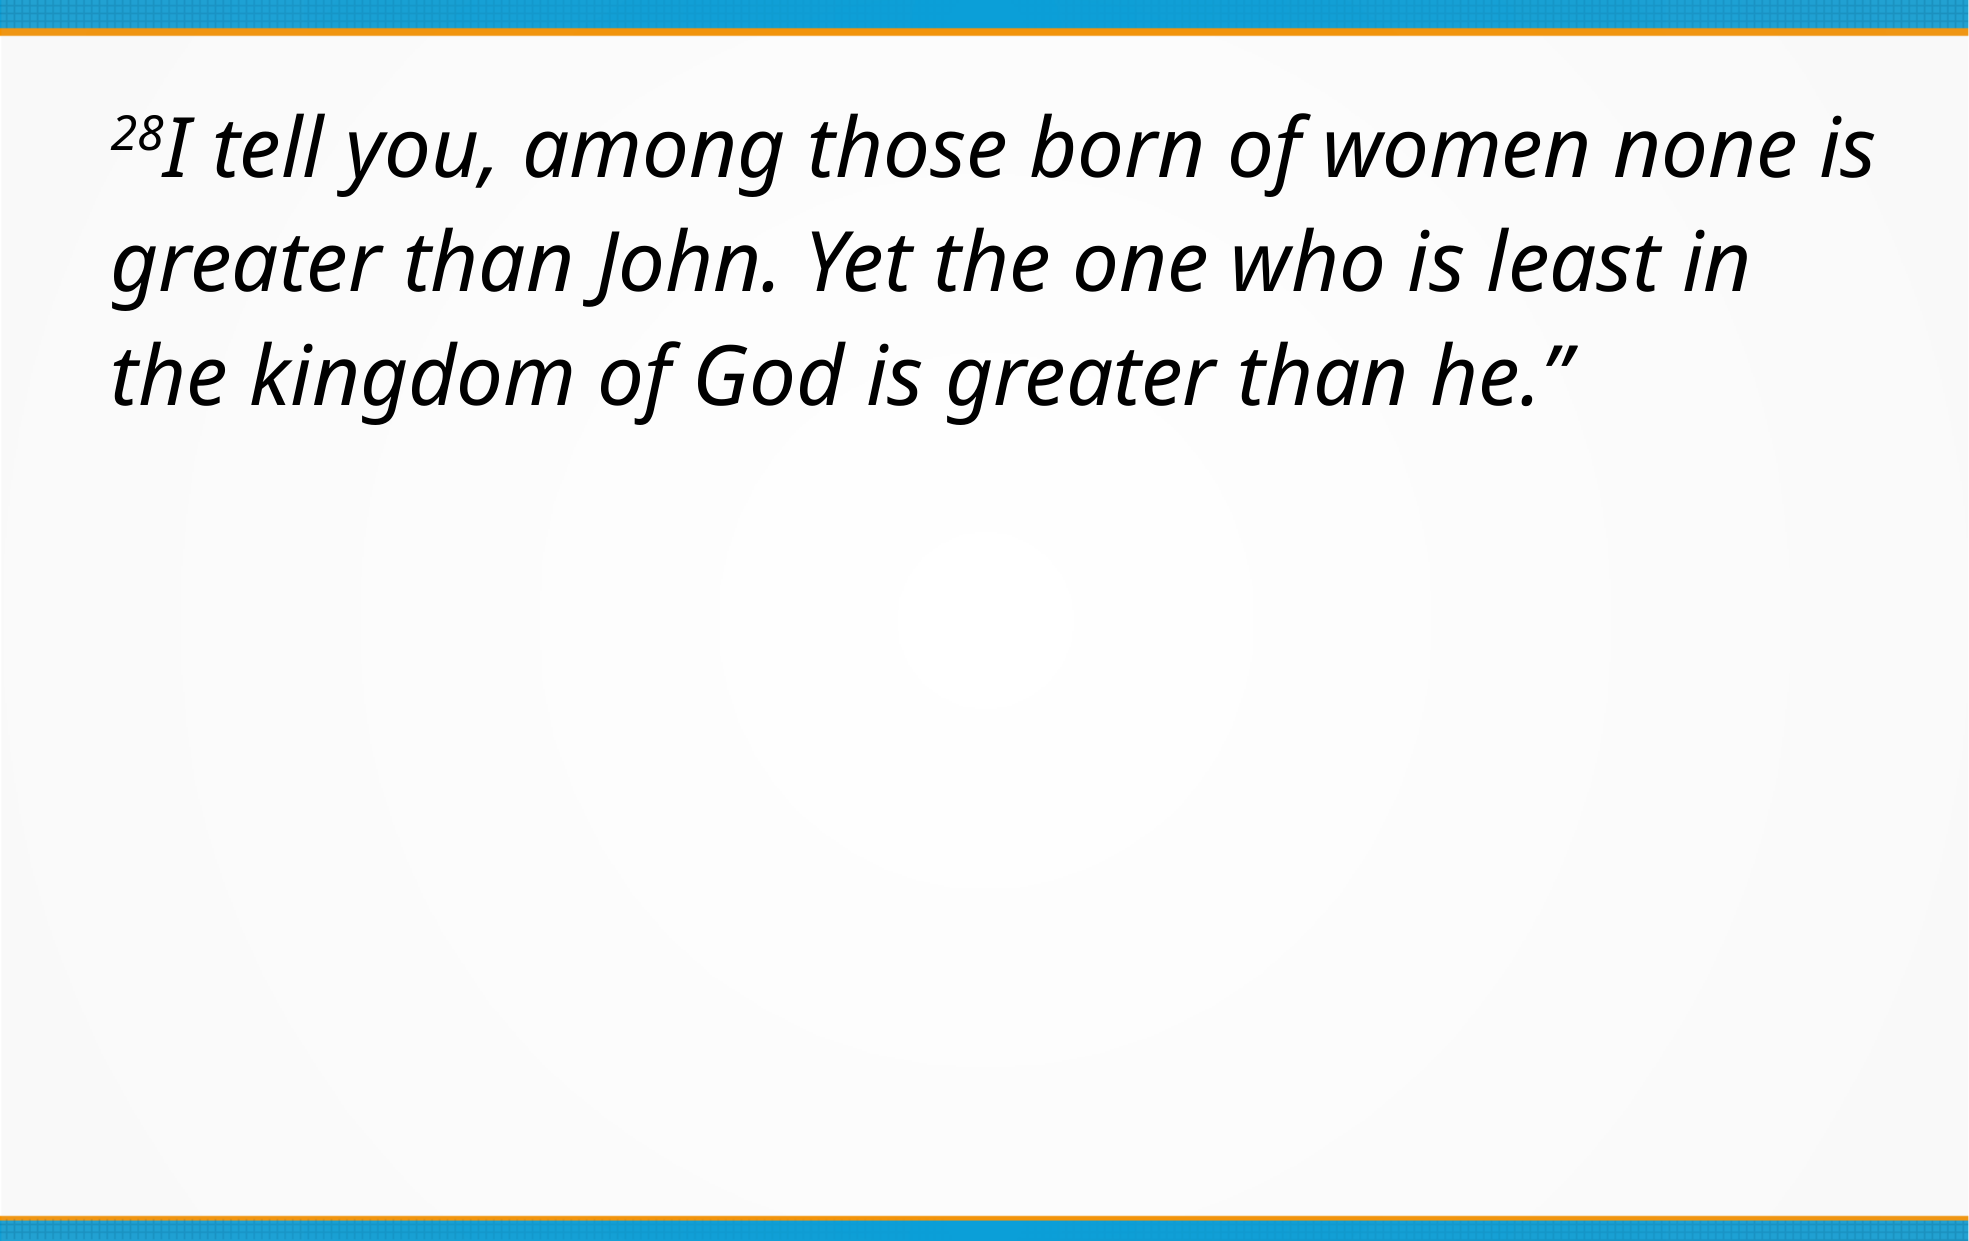

# 28I tell you, among those born of women none is greater than John. Yet the one who is least in the kingdom of God is greater than he.”